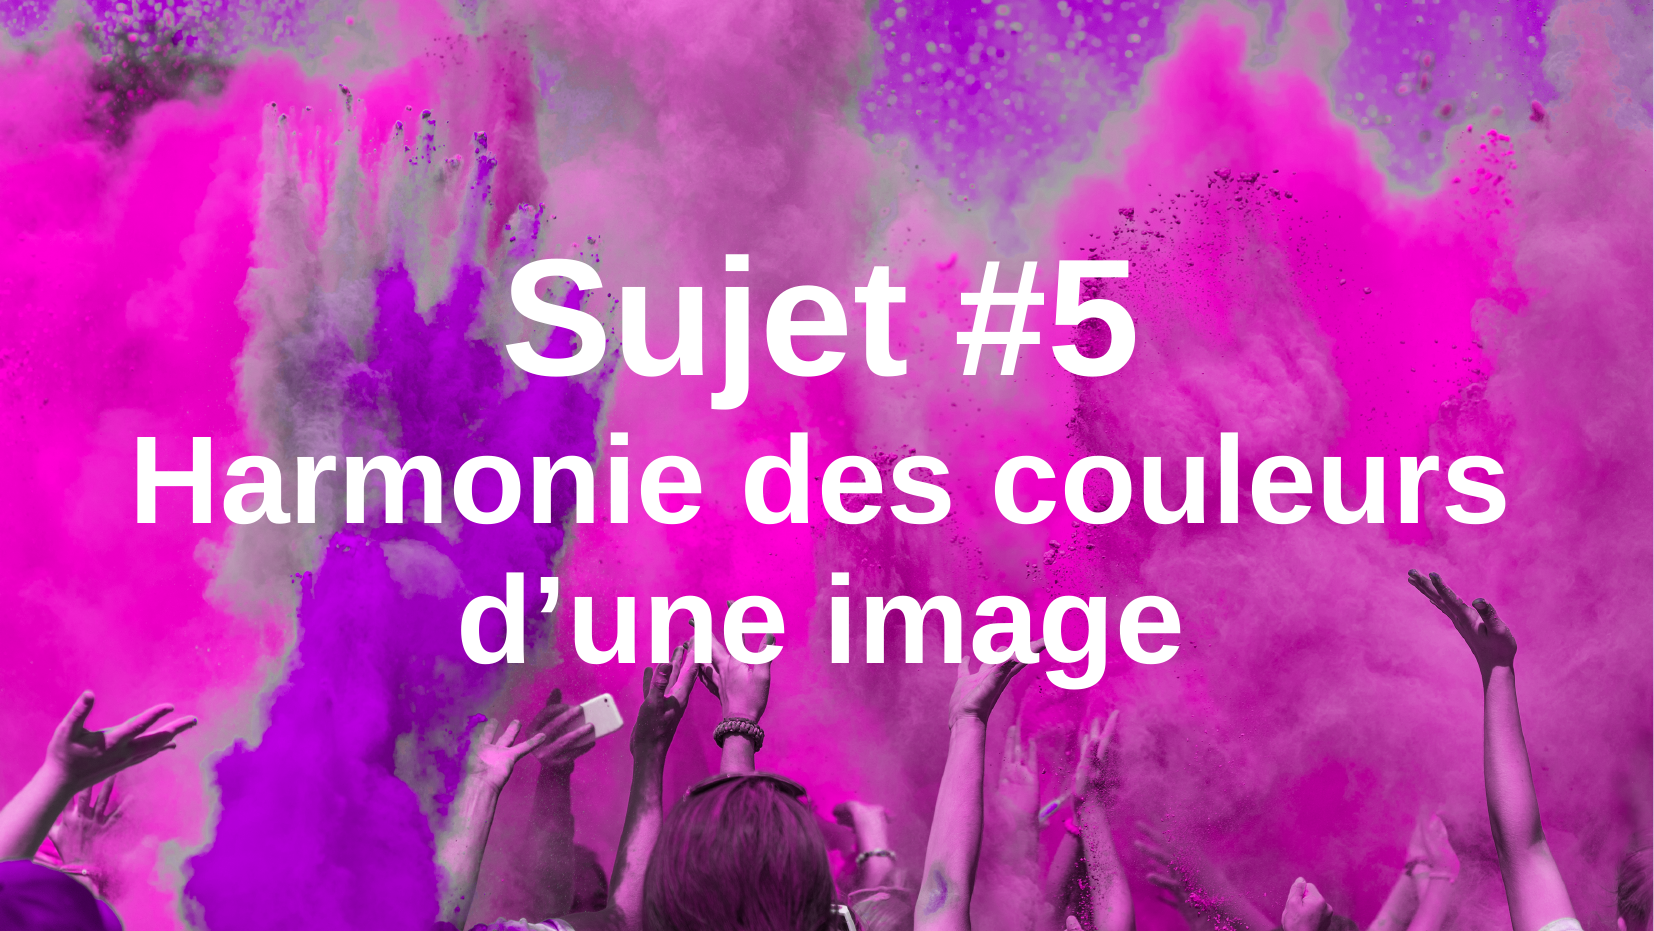

# Sujet #5 Harmonie des couleurs d’une image